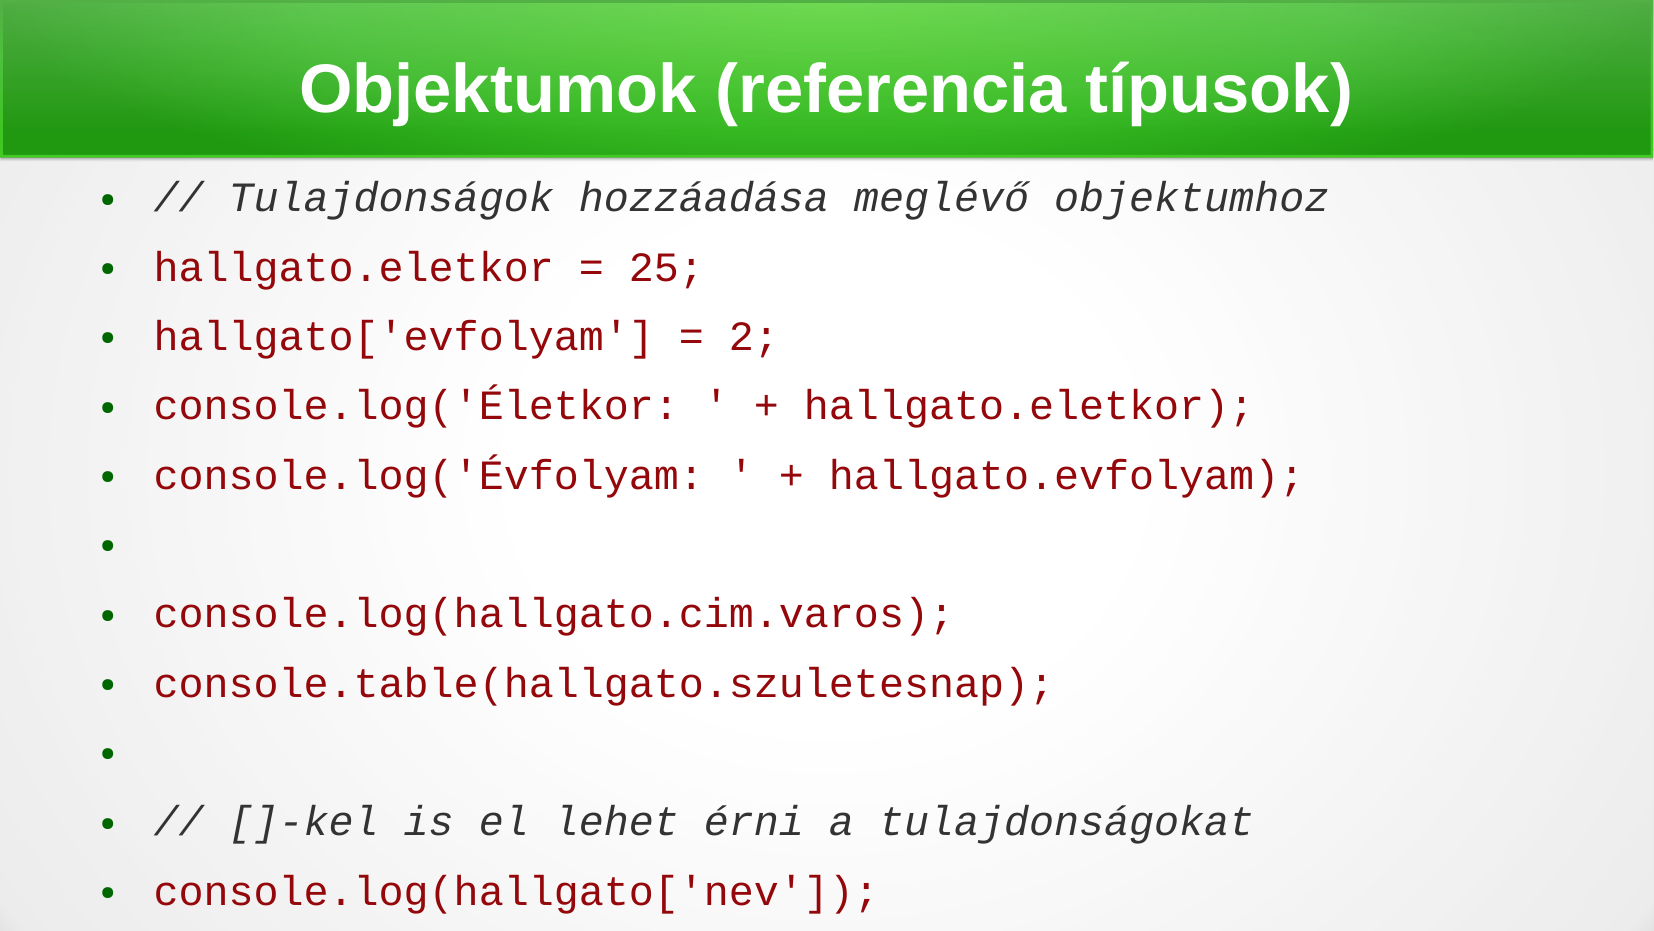

# Objektumok (referencia típusok)
// Tulajdonságok hozzáadása meglévő objektumhoz
hallgato.eletkor = 25;
hallgato['evfolyam'] = 2;
console.log('Életkor: ' + hallgato.eletkor);
console.log('Évfolyam: ' + hallgato.evfolyam);
console.log(hallgato.cim.varos);
console.table(hallgato.szuletesnap);
// []-kel is el lehet érni a tulajdonságokat
console.log(hallgato['nev']);